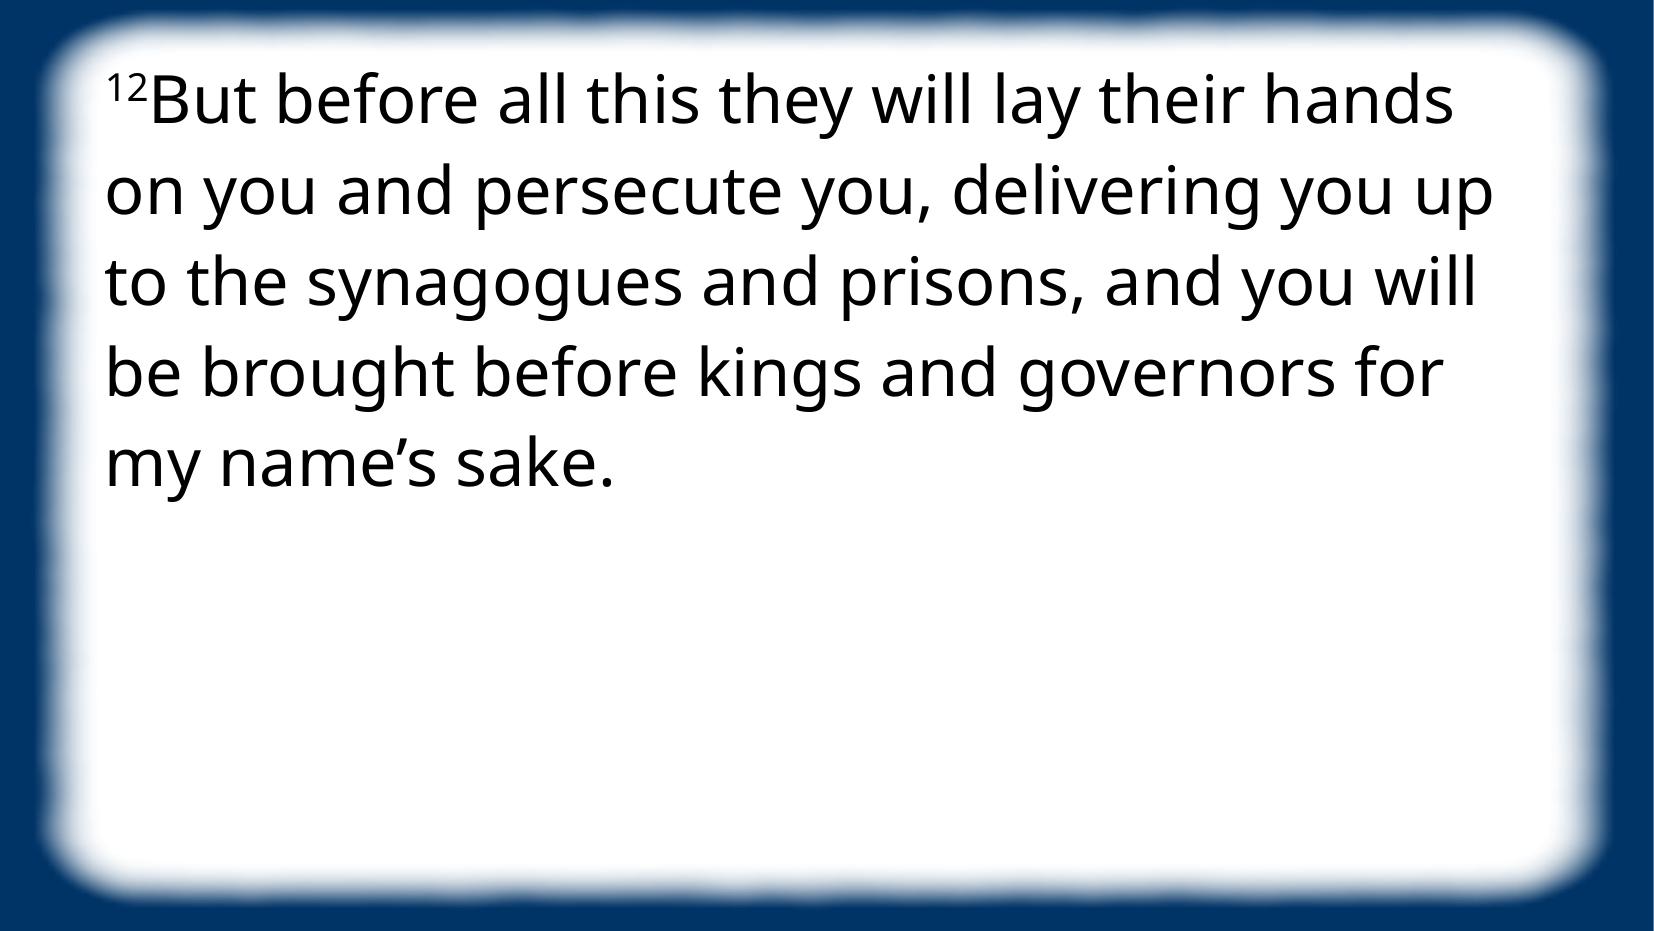

12But before all this they will lay their hands on you and persecute you, delivering you up to the synagogues and prisons, and you will be brought before kings and governors for my name’s sake.